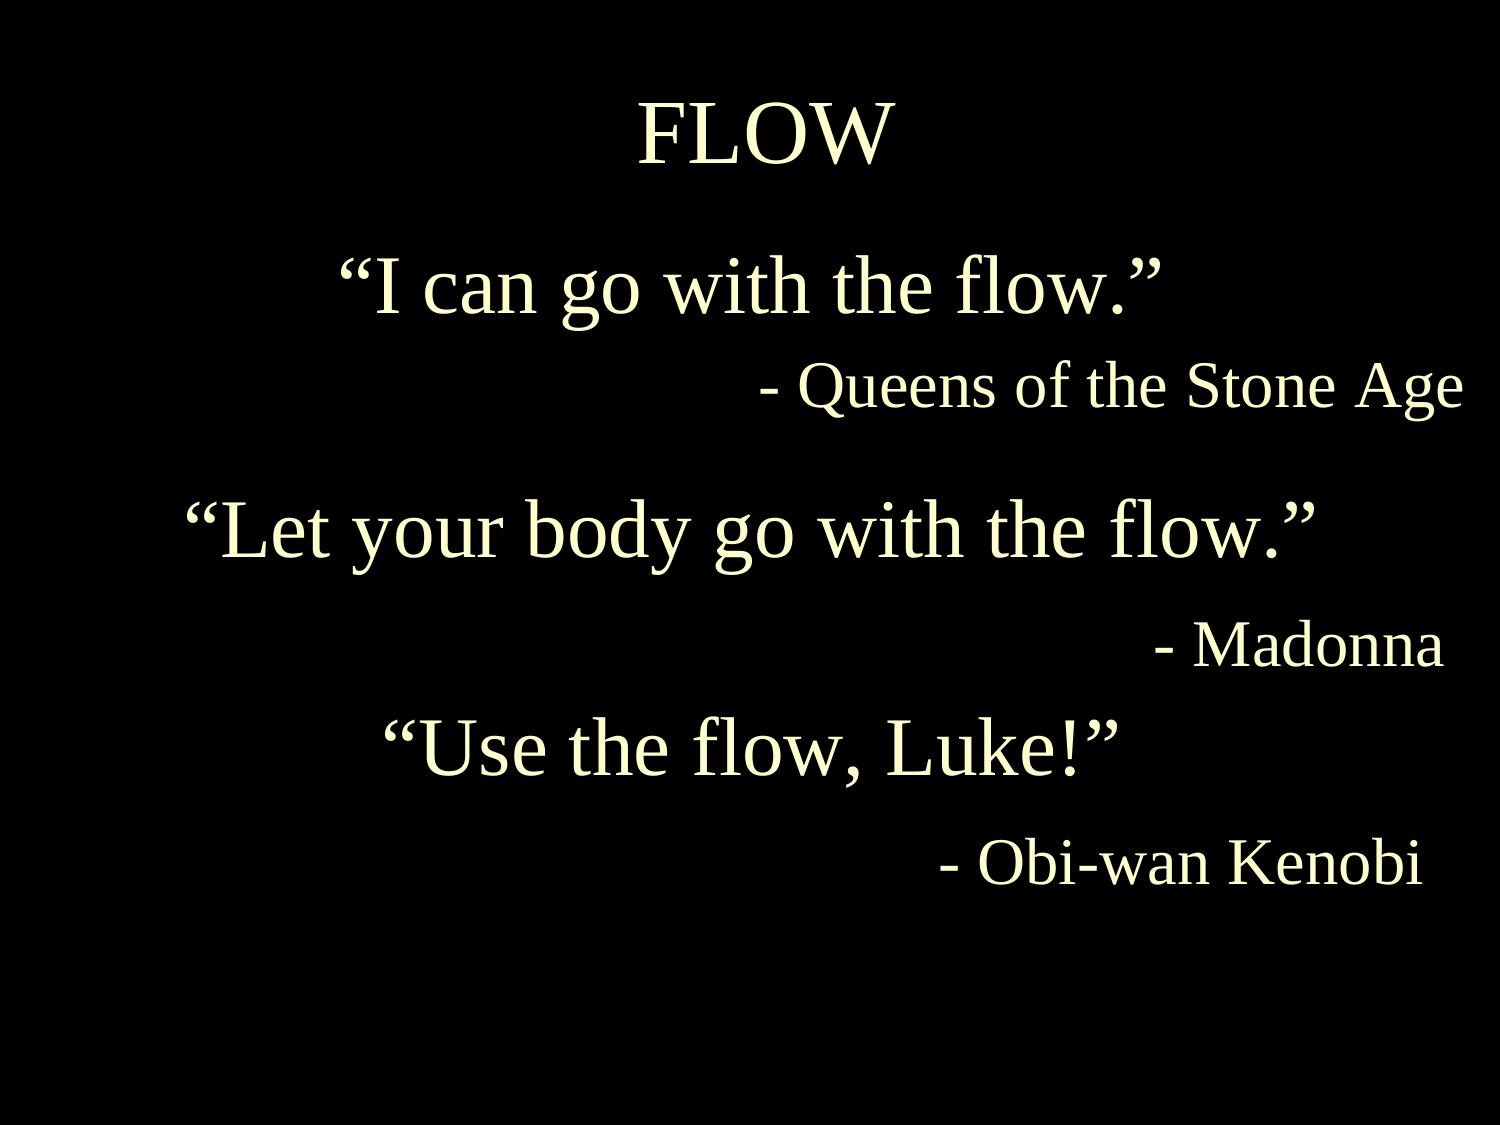

# FLOW
“I can go with the flow.”
- Queens of the Stone Age
“Let your body go with the flow.”
- Madonna
“Use the flow, Luke!”
- Obi-wan Kenobi